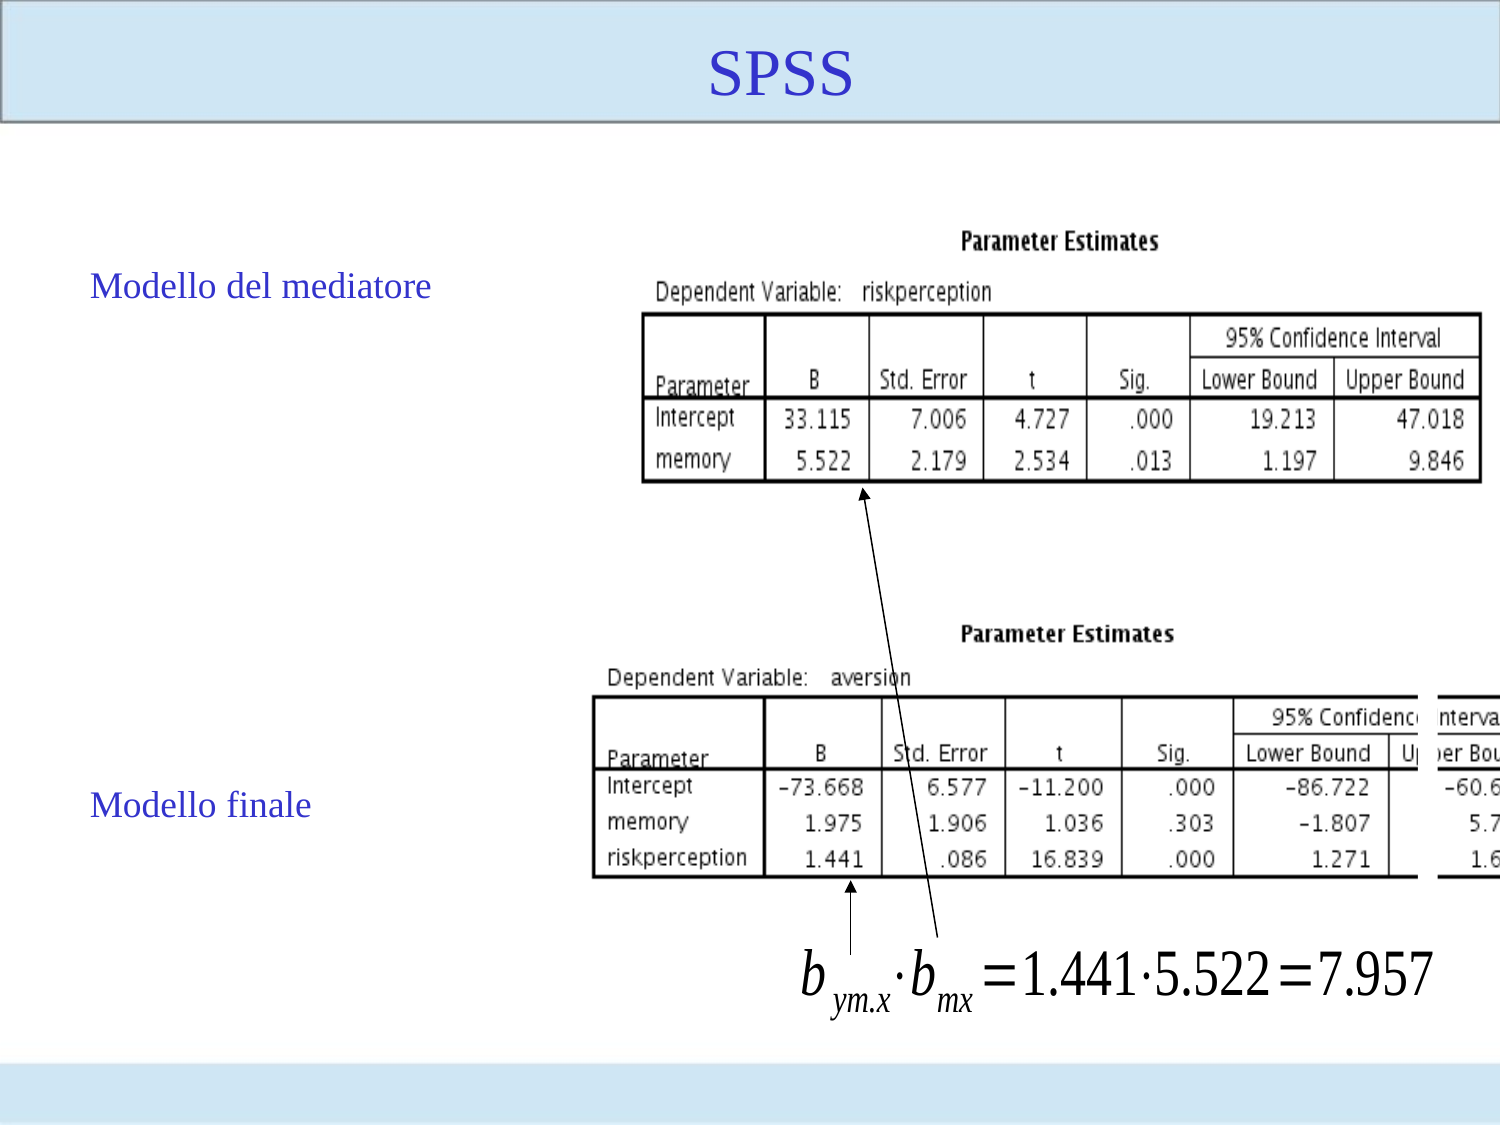

# SPSS
Modello del mediatore
Modello finale